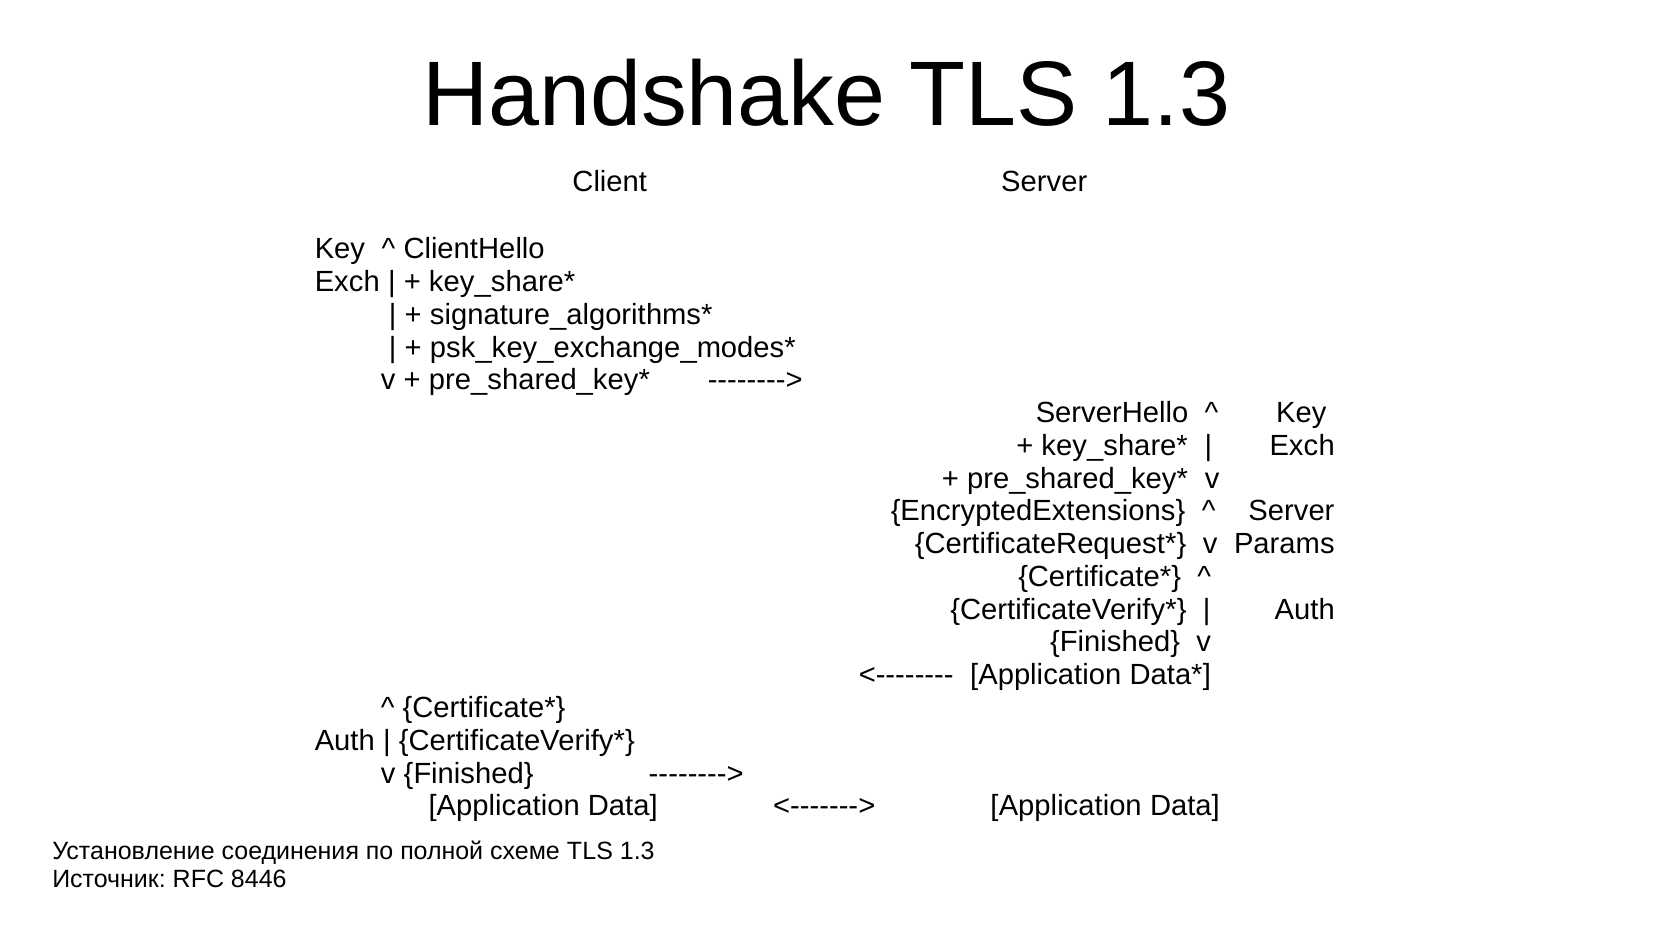

# Handshake TLS 1.3
 Client Server
Key ^ ClientHello
Exch | + key_share*
 | + signature_algorithms*
 | + psk_key_exchange_modes*
 v + pre_shared_key* -------->
 ServerHello ^ Key
 + key_share* | Exch
 + pre_shared_key* v
 {EncryptedExtensions} ^ Server
 {CertificateRequest*} v Params
 {Certificate*} ^
 {CertificateVerify*} | Auth
 {Finished} v
 <-------- [Application Data*]
 ^ {Certificate*}
Auth | {CertificateVerify*}
 v {Finished} -------->
[Application Data] <-------> [Application Data]
Установление соединения по полной схеме TLS 1.3
Источник: RFC 8446